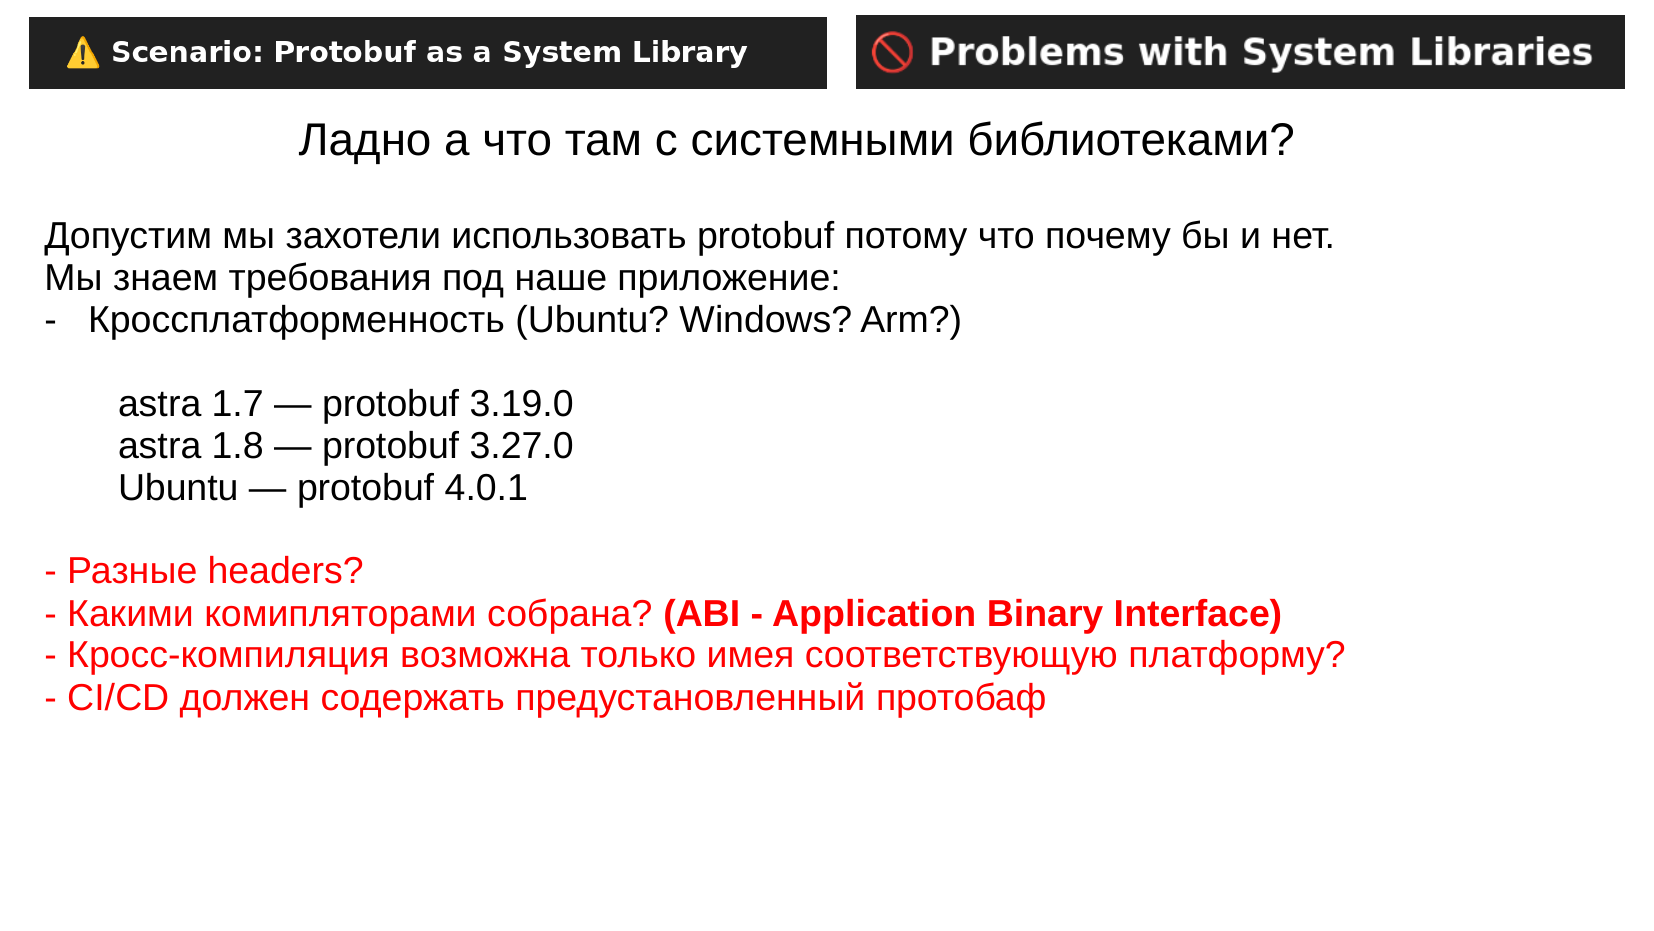

# Ладно а что там с системными библиотеками?
Допустим мы захотели использовать protobuf потому что почему бы и нет.
Мы знаем требования под наше приложение:
- Кроссплатформенность (Ubuntu? Windows? Arm?)
	astra 1.7 — protobuf 3.19.0
	astra 1.8 — protobuf 3.27.0
	Ubuntu — protobuf 4.0.1
- Разные headers?
- Какими комипляторами собрана? (ABI - Application Binary Interface)
- Кросс-компиляция возможна только имея соответствующую платформу?
- CI/CD должен содержать предустановленный протобаф